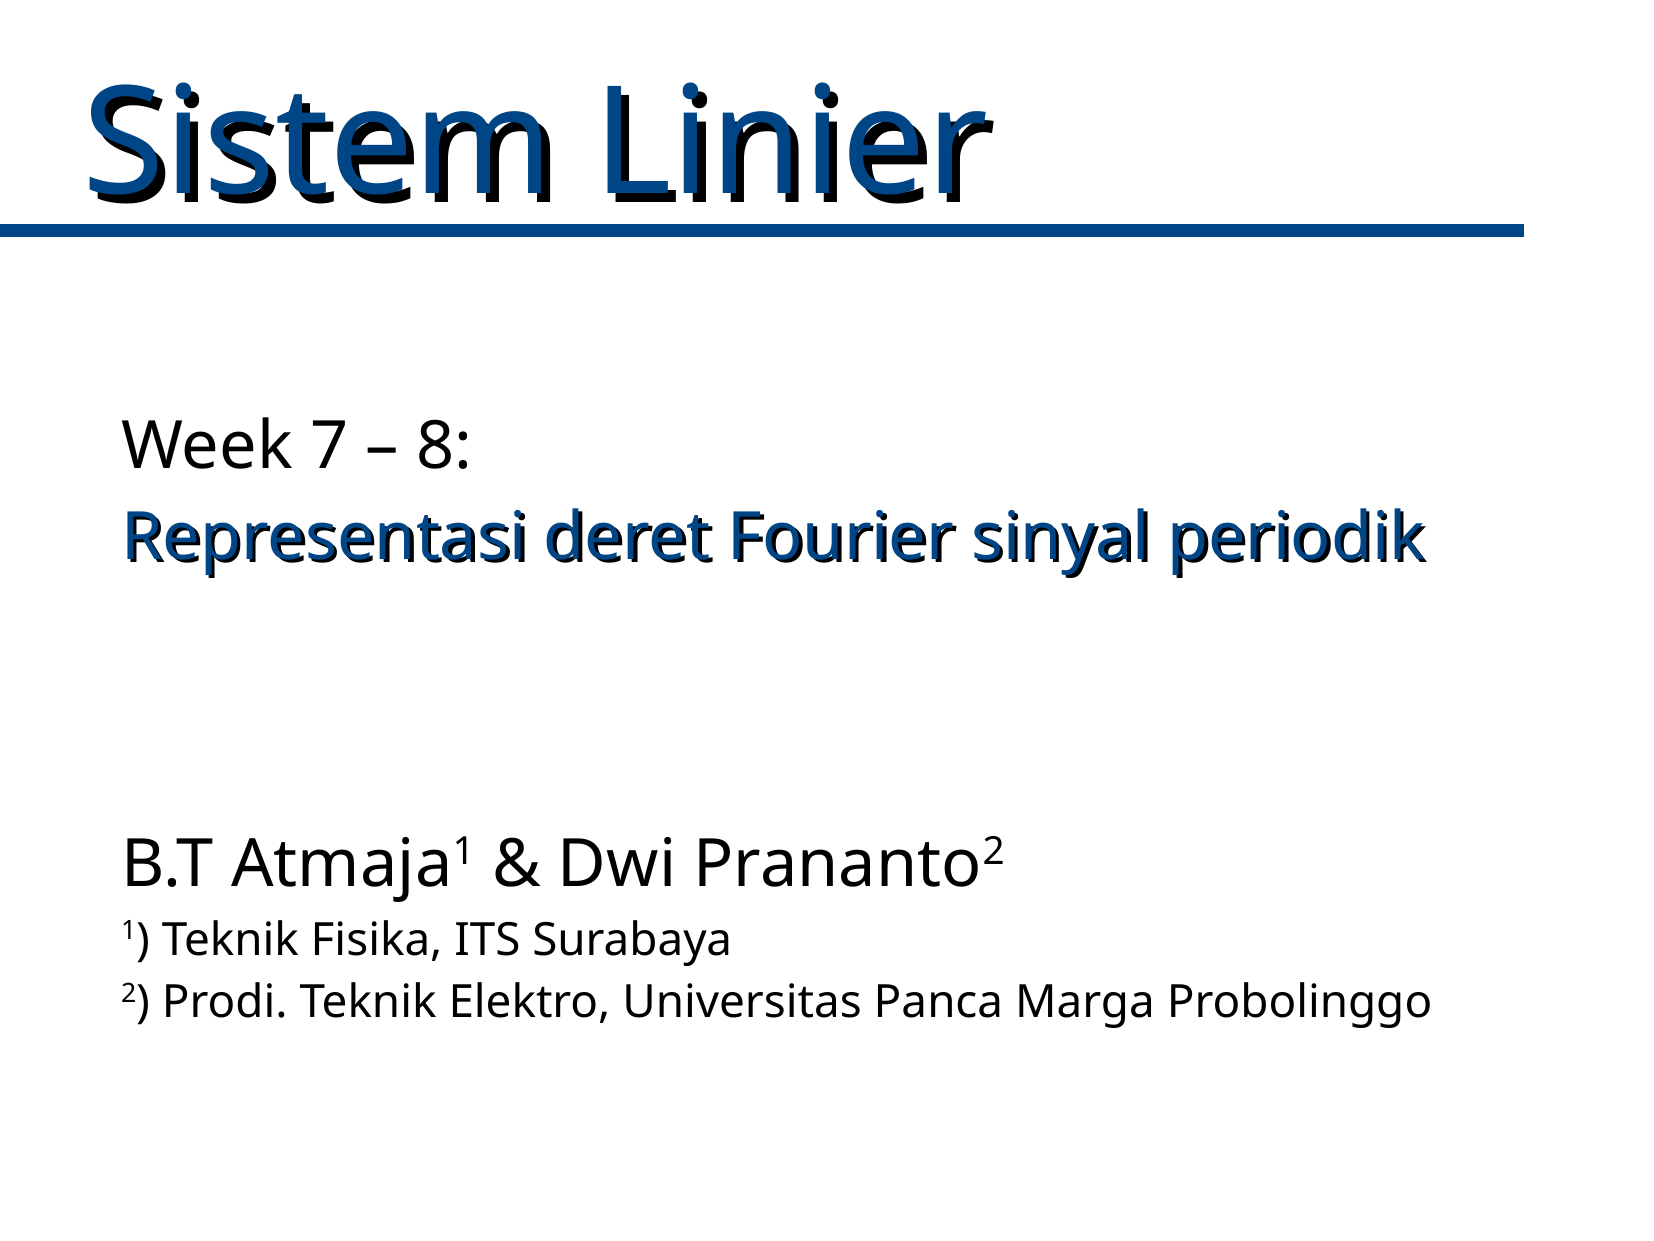

# Sistem Linier
Week 7 – 8:
Representasi deret Fourier sinyal periodik
B.T Atmaja1 & Dwi Prananto2
1) Teknik Fisika, ITS Surabaya
2) Prodi. Teknik Elektro, Universitas Panca Marga Probolinggo